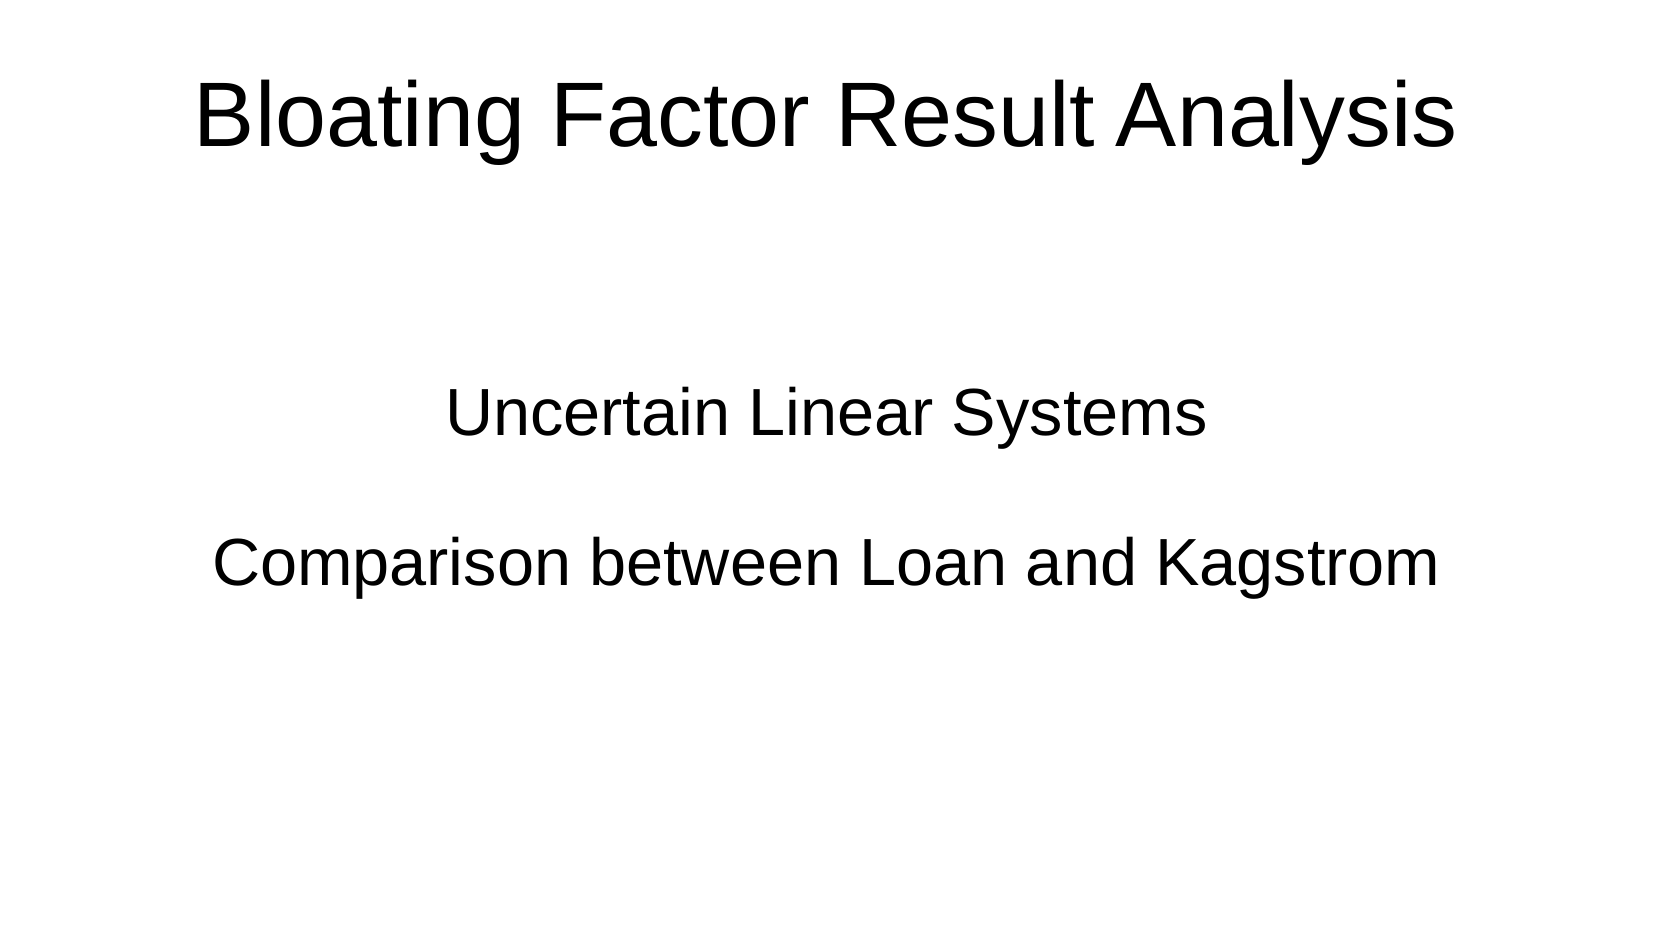

# Bloating Factor Result Analysis
Uncertain Linear Systems
Comparison between Loan and Kagstrom